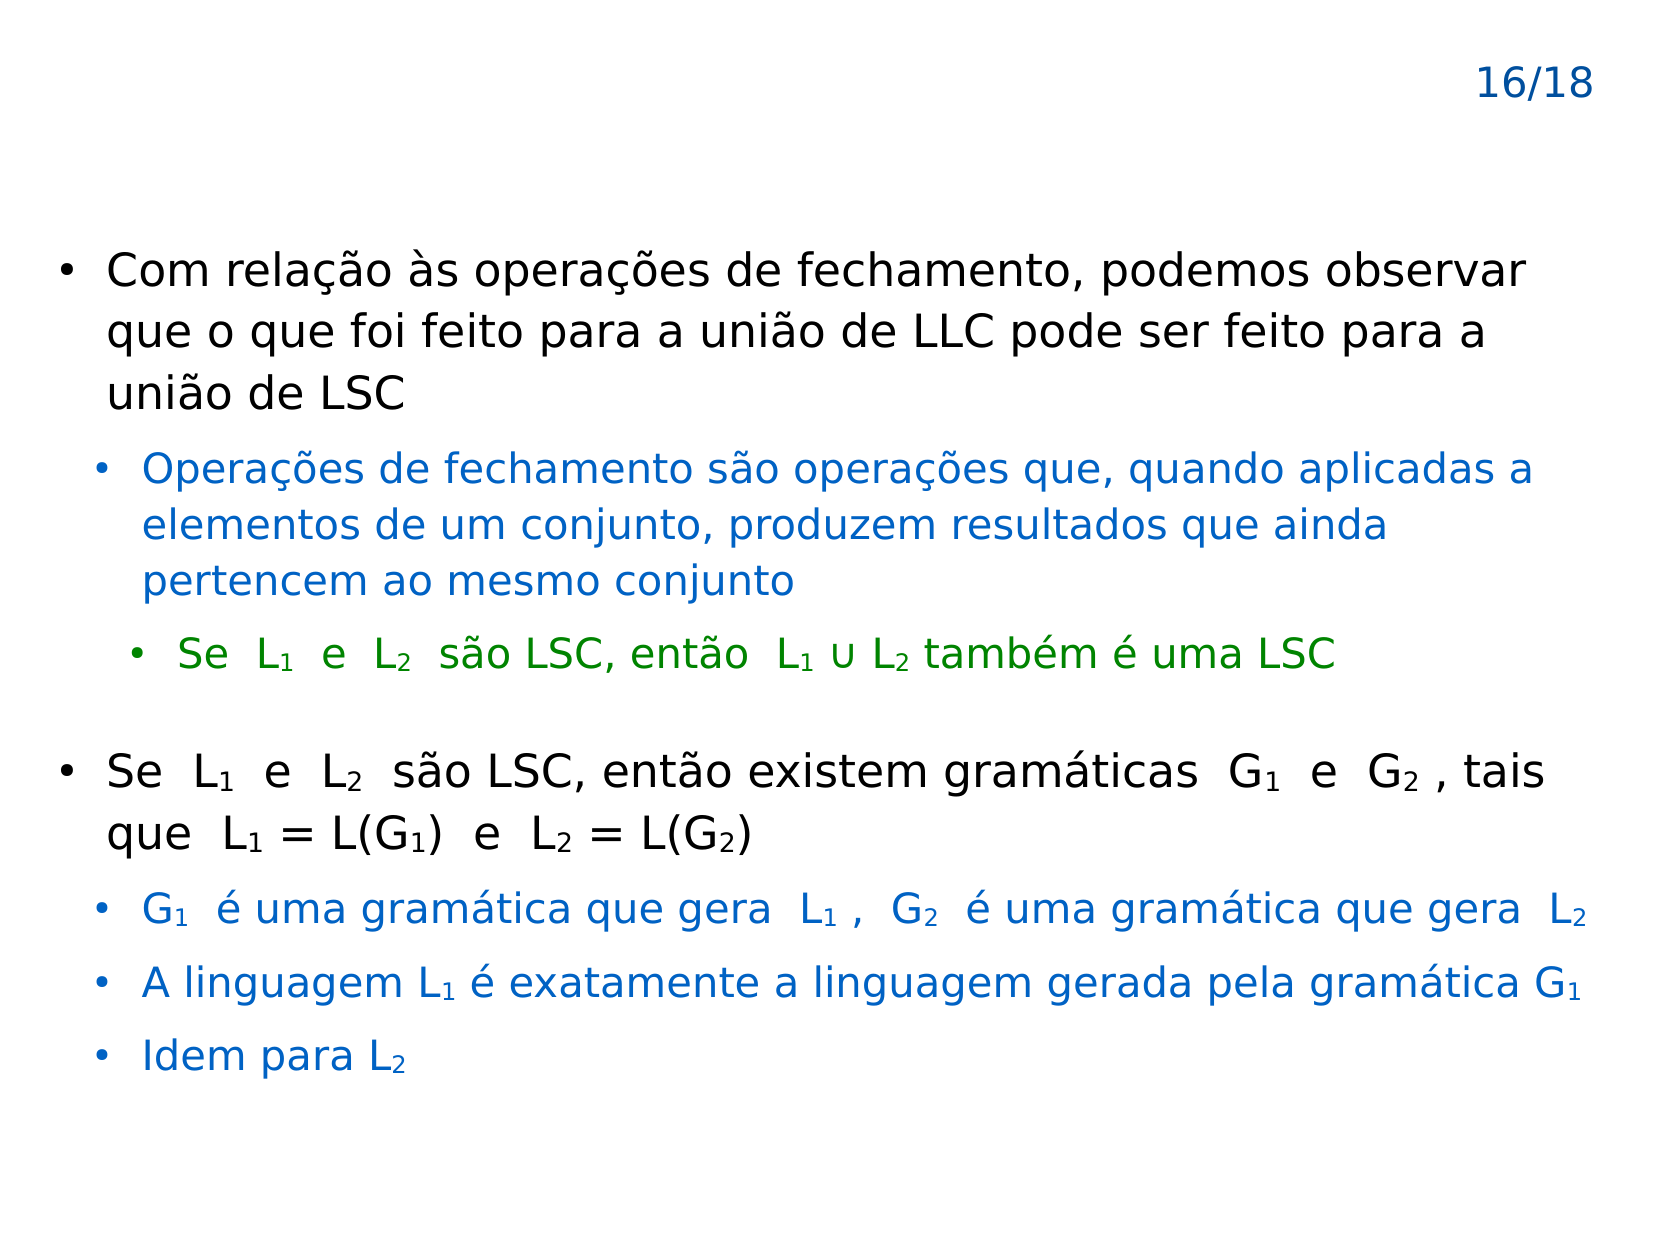

#
16
Com relação às operações de fechamento, podemos observar que o que foi feito para a união de LLC pode ser feito para a união de LSC
Operações de fechamento são operações que, quando aplicadas a elementos de um conjunto, produzem resultados que ainda pertencem ao mesmo conjunto
Se L1 e L2 são LSC, então L1 ∪ L2 também é uma LSC
Se L1 e L2 são LSC, então existem gramáticas G1 e G2 , tais que L1 = L(G1) e L2 = L(G2)
G1 ​ é uma gramática que gera L1 , G2 é uma gramática que gera L2
A linguagem L1​ é exatamente a linguagem gerada pela gramática G1​
Idem para L2